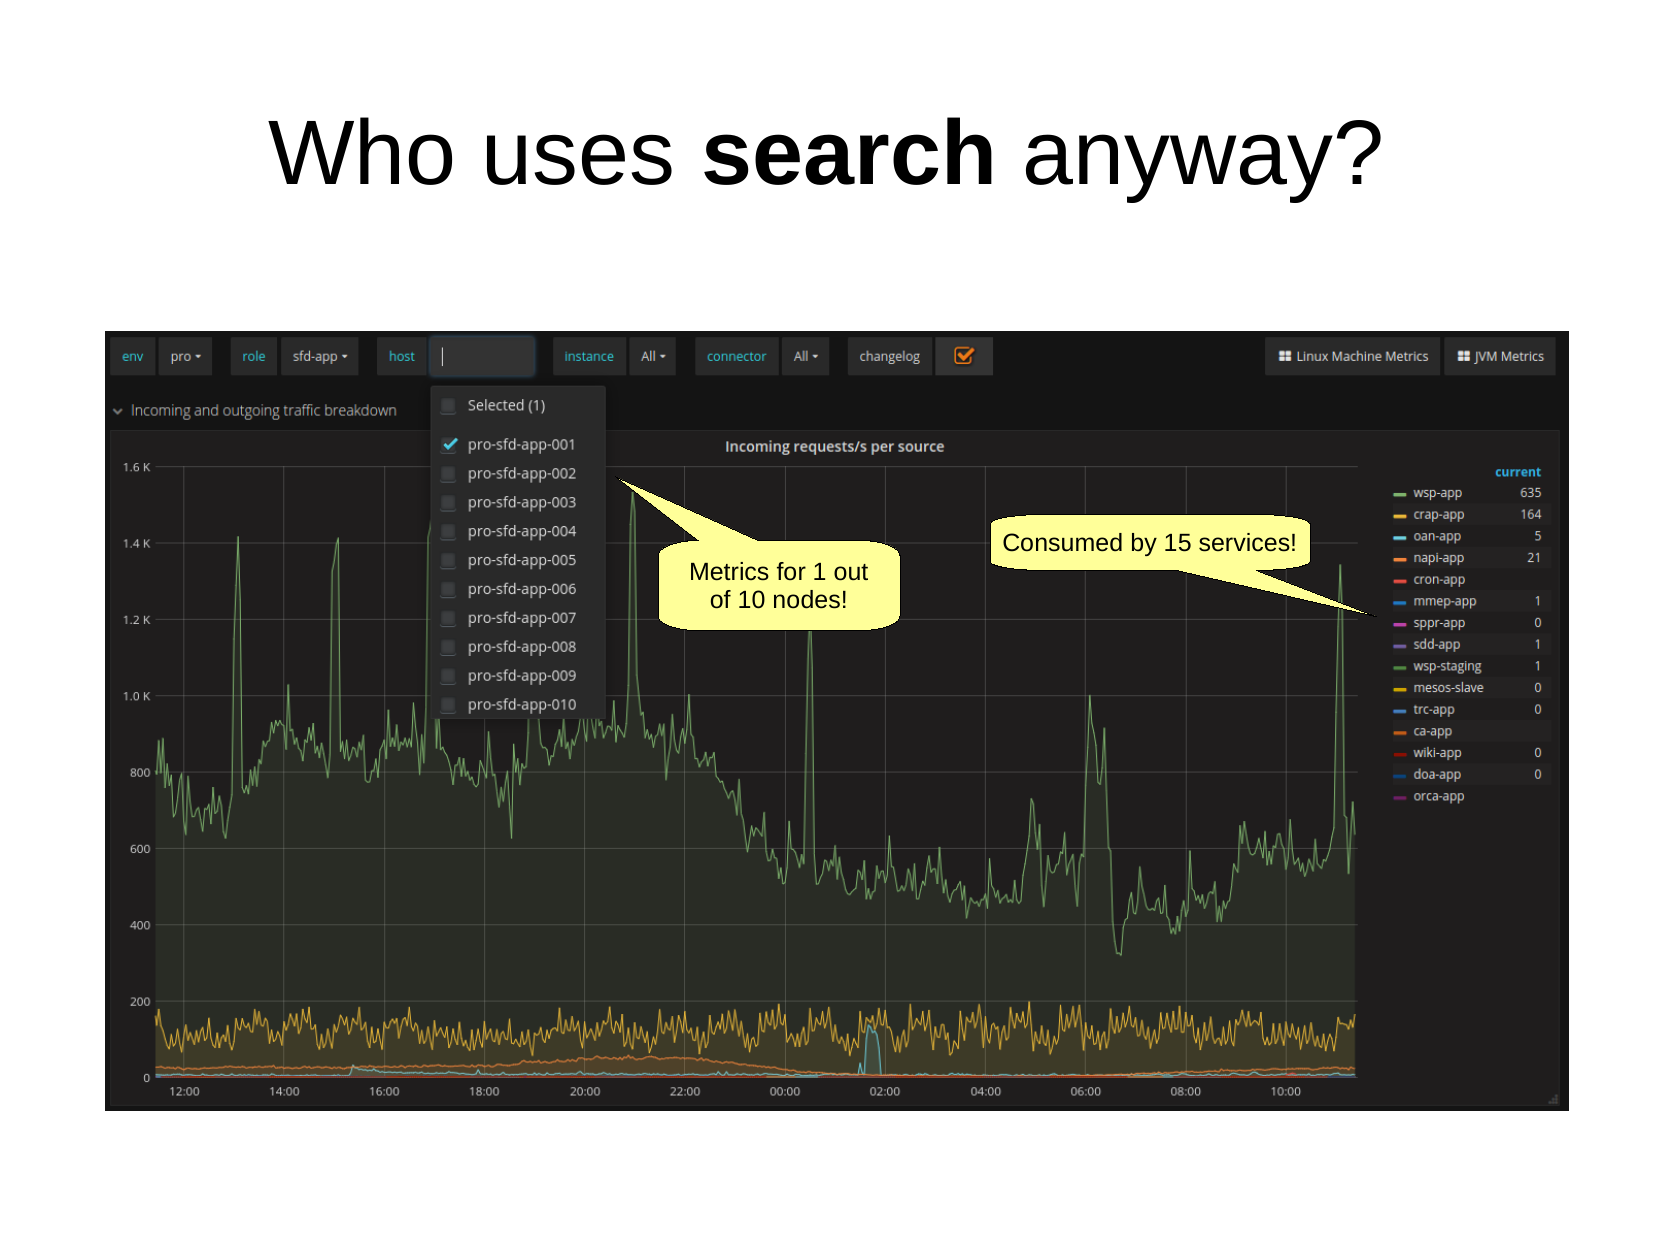

# Who uses search anyway?
Consumed by 15 services!
Metrics for 1 out
of 10 nodes!